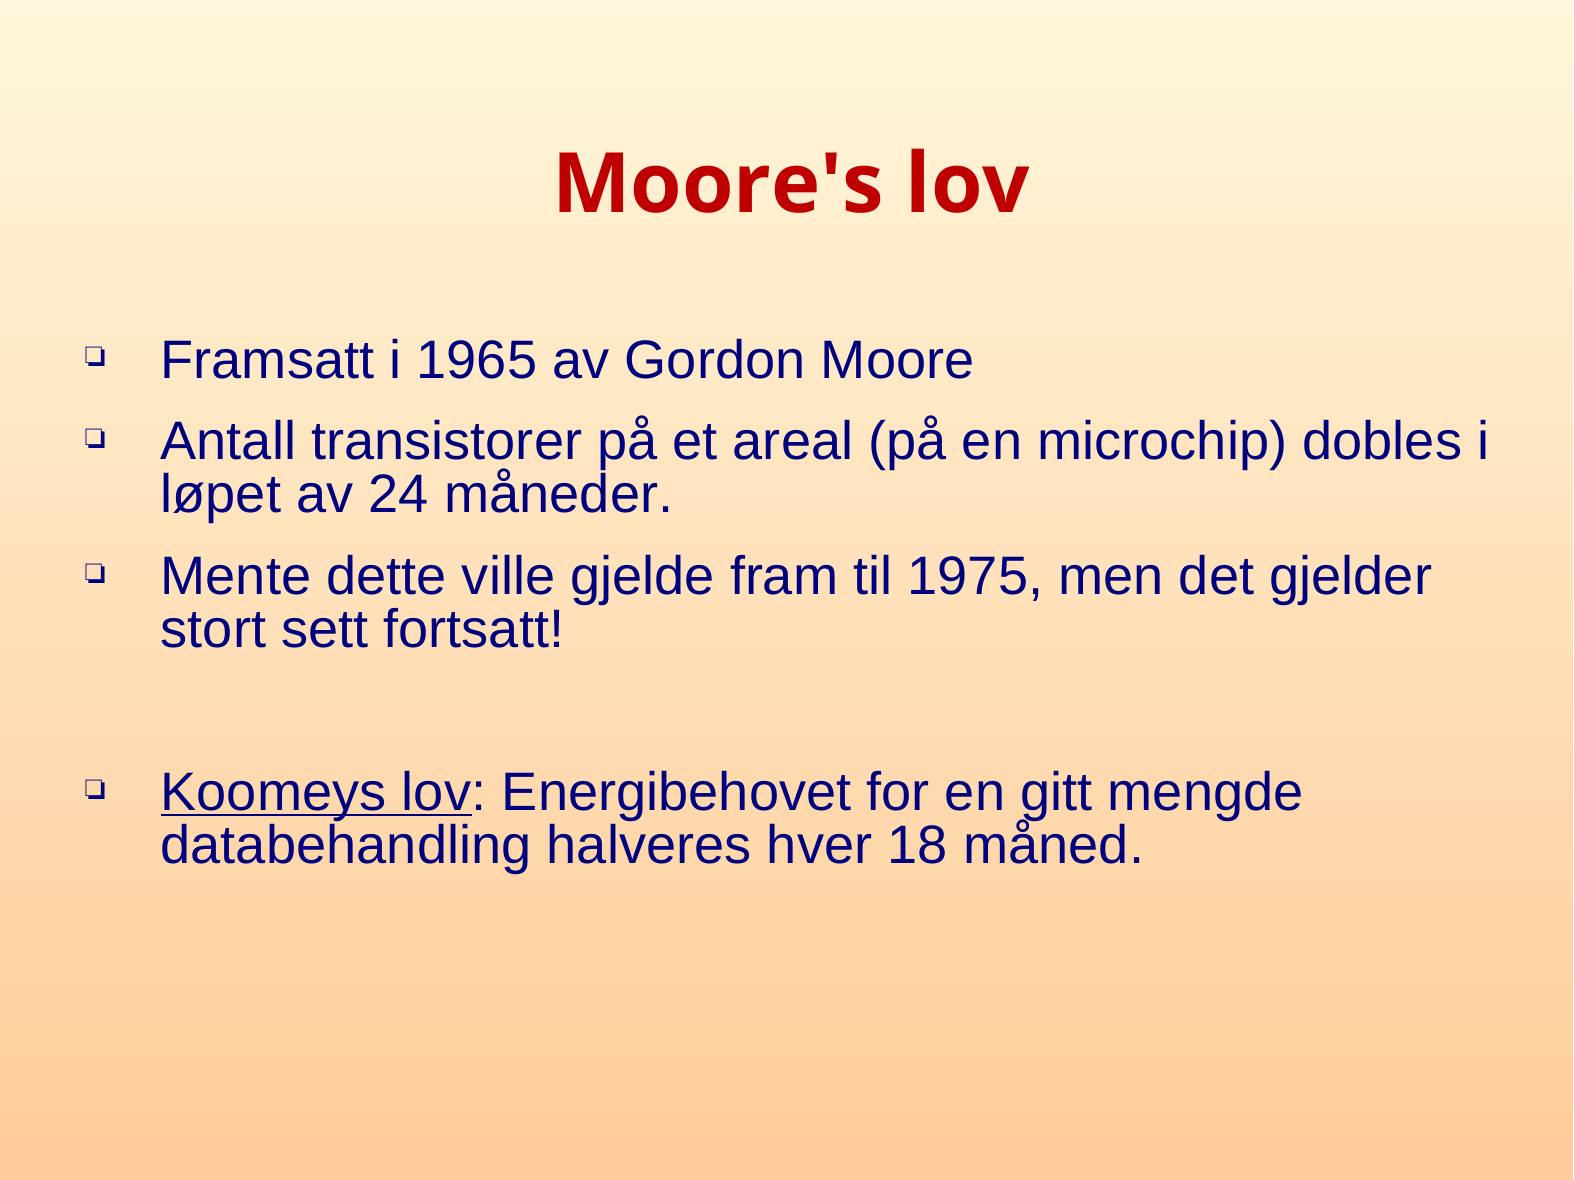

# Moore's lov
Framsatt i 1965 av Gordon Moore
Antall transistorer på et areal (på en microchip) dobles i løpet av 24 måneder.
Mente dette ville gjelde fram til 1975, men det gjelder stort sett fortsatt!
Koomeys lov: Energibehovet for en gitt mengde databehandling halveres hver 18 måned.